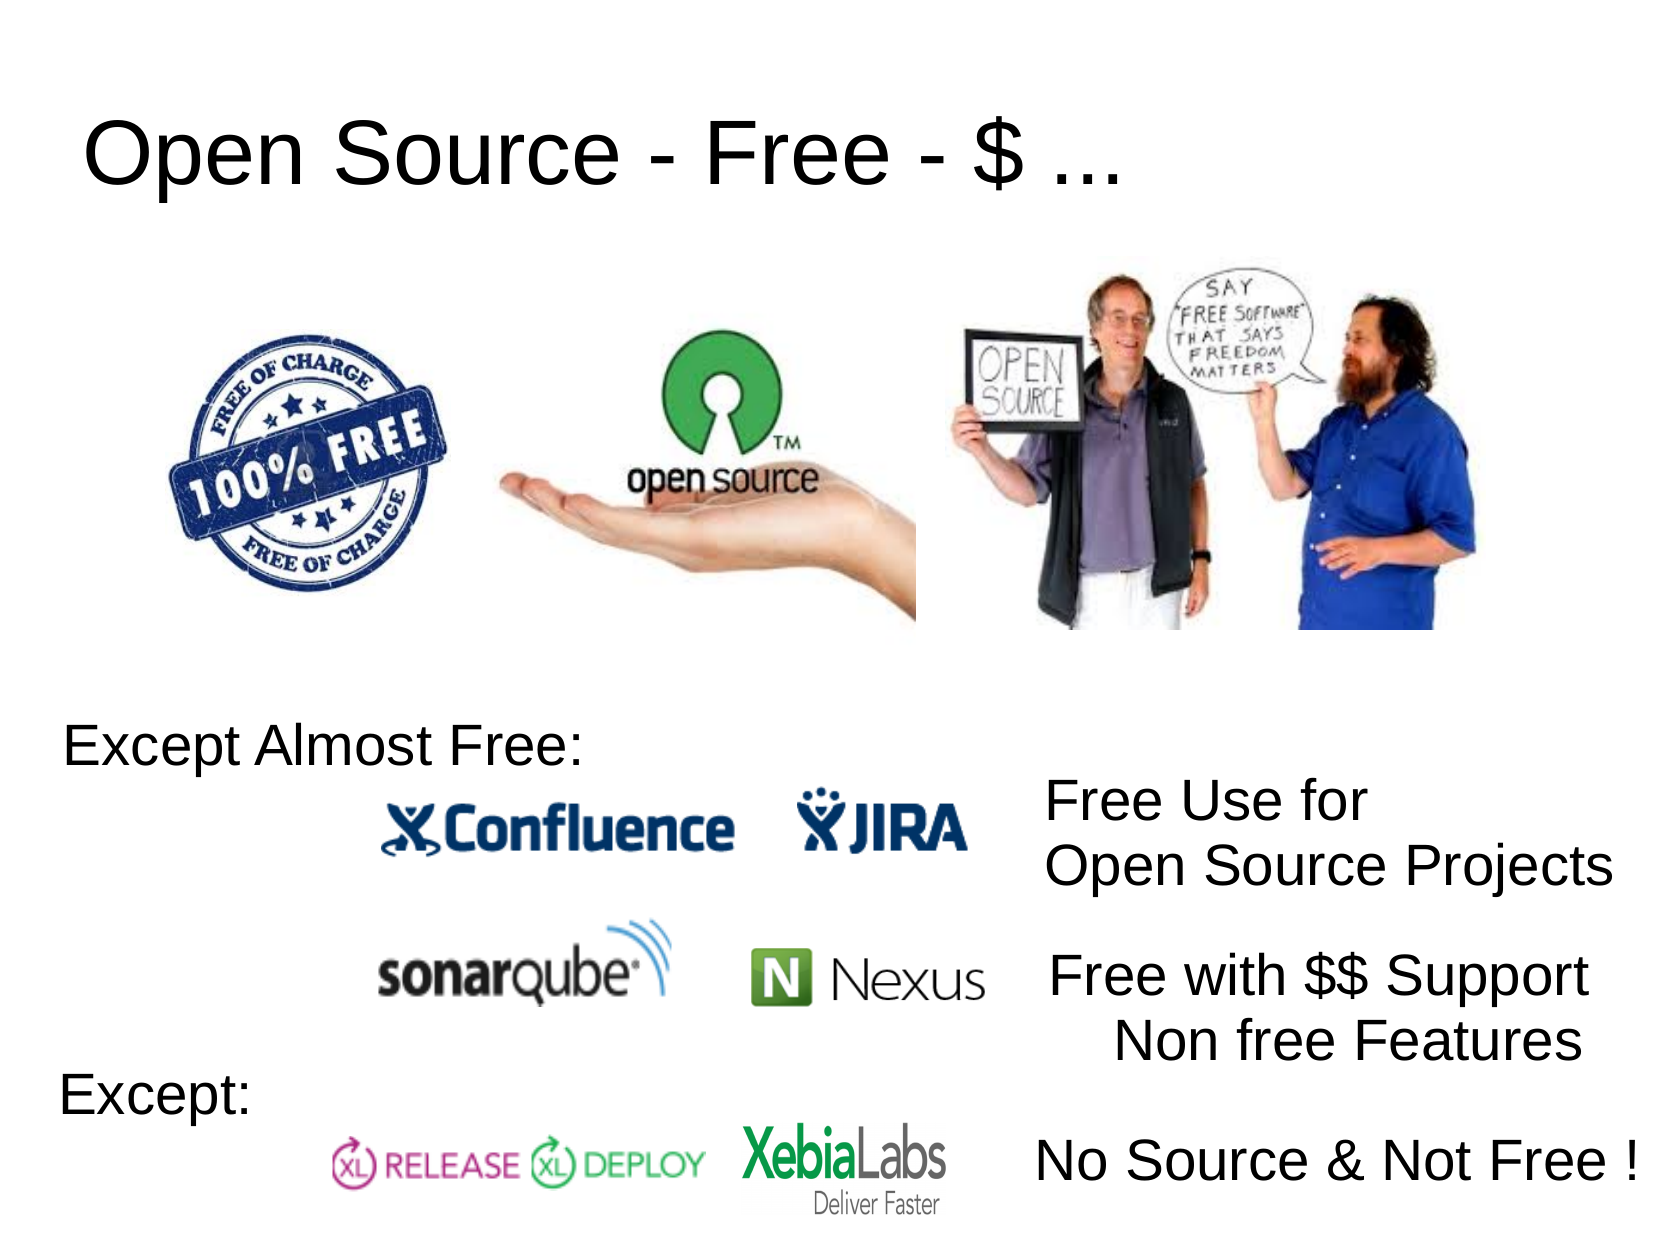

# Open Source - Free - $ ...
Except Almost Free:
Free Use for
Open Source Projects
Free with $$ Support
 Non free Features
Except:
No Source & Not Free !